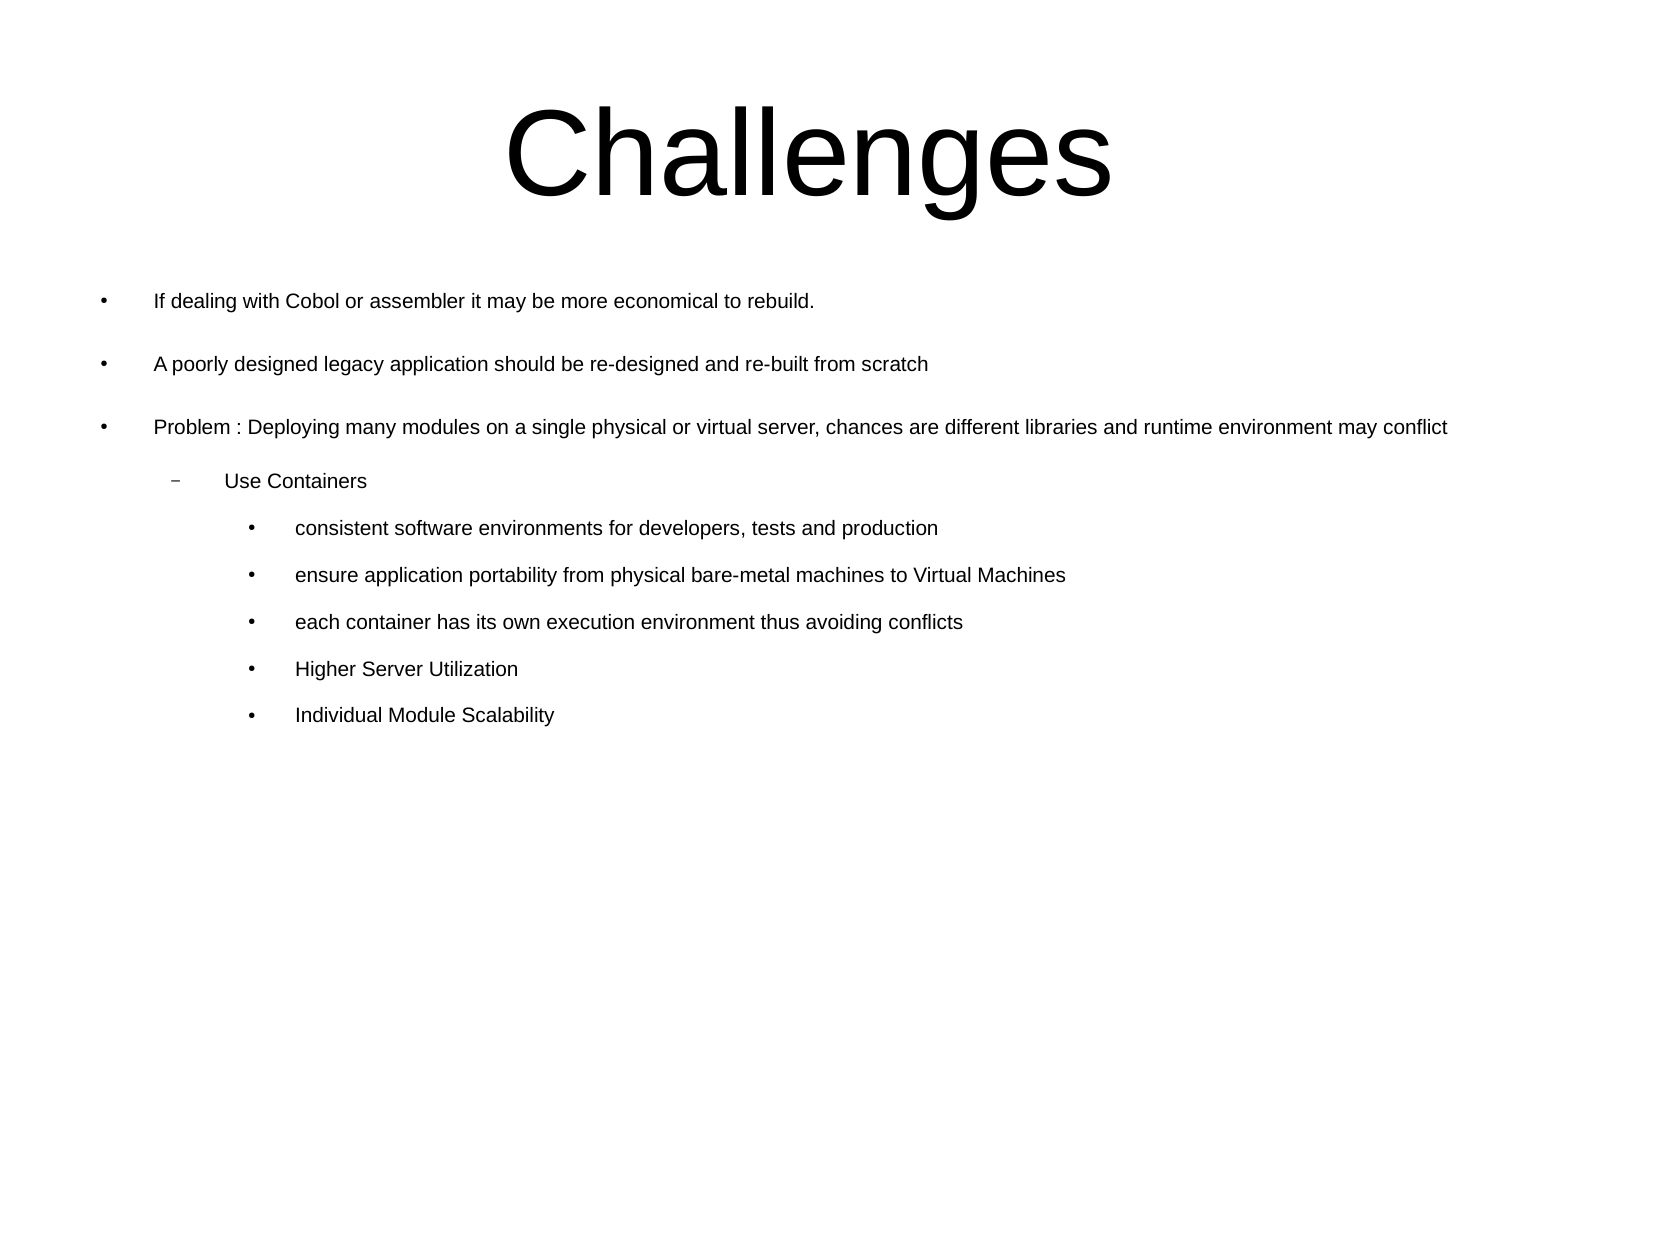

# Challenges
If dealing with Cobol or assembler it may be more economical to rebuild.
A poorly designed legacy application should be re-designed and re-built from scratch
Problem : Deploying many modules on a single physical or virtual server, chances are different libraries and runtime environment may conflict
Use Containers
consistent software environments for developers, tests and production
ensure application portability from physical bare-metal machines to Virtual Machines
each container has its own execution environment thus avoiding conflicts
Higher Server Utilization
Individual Module Scalability